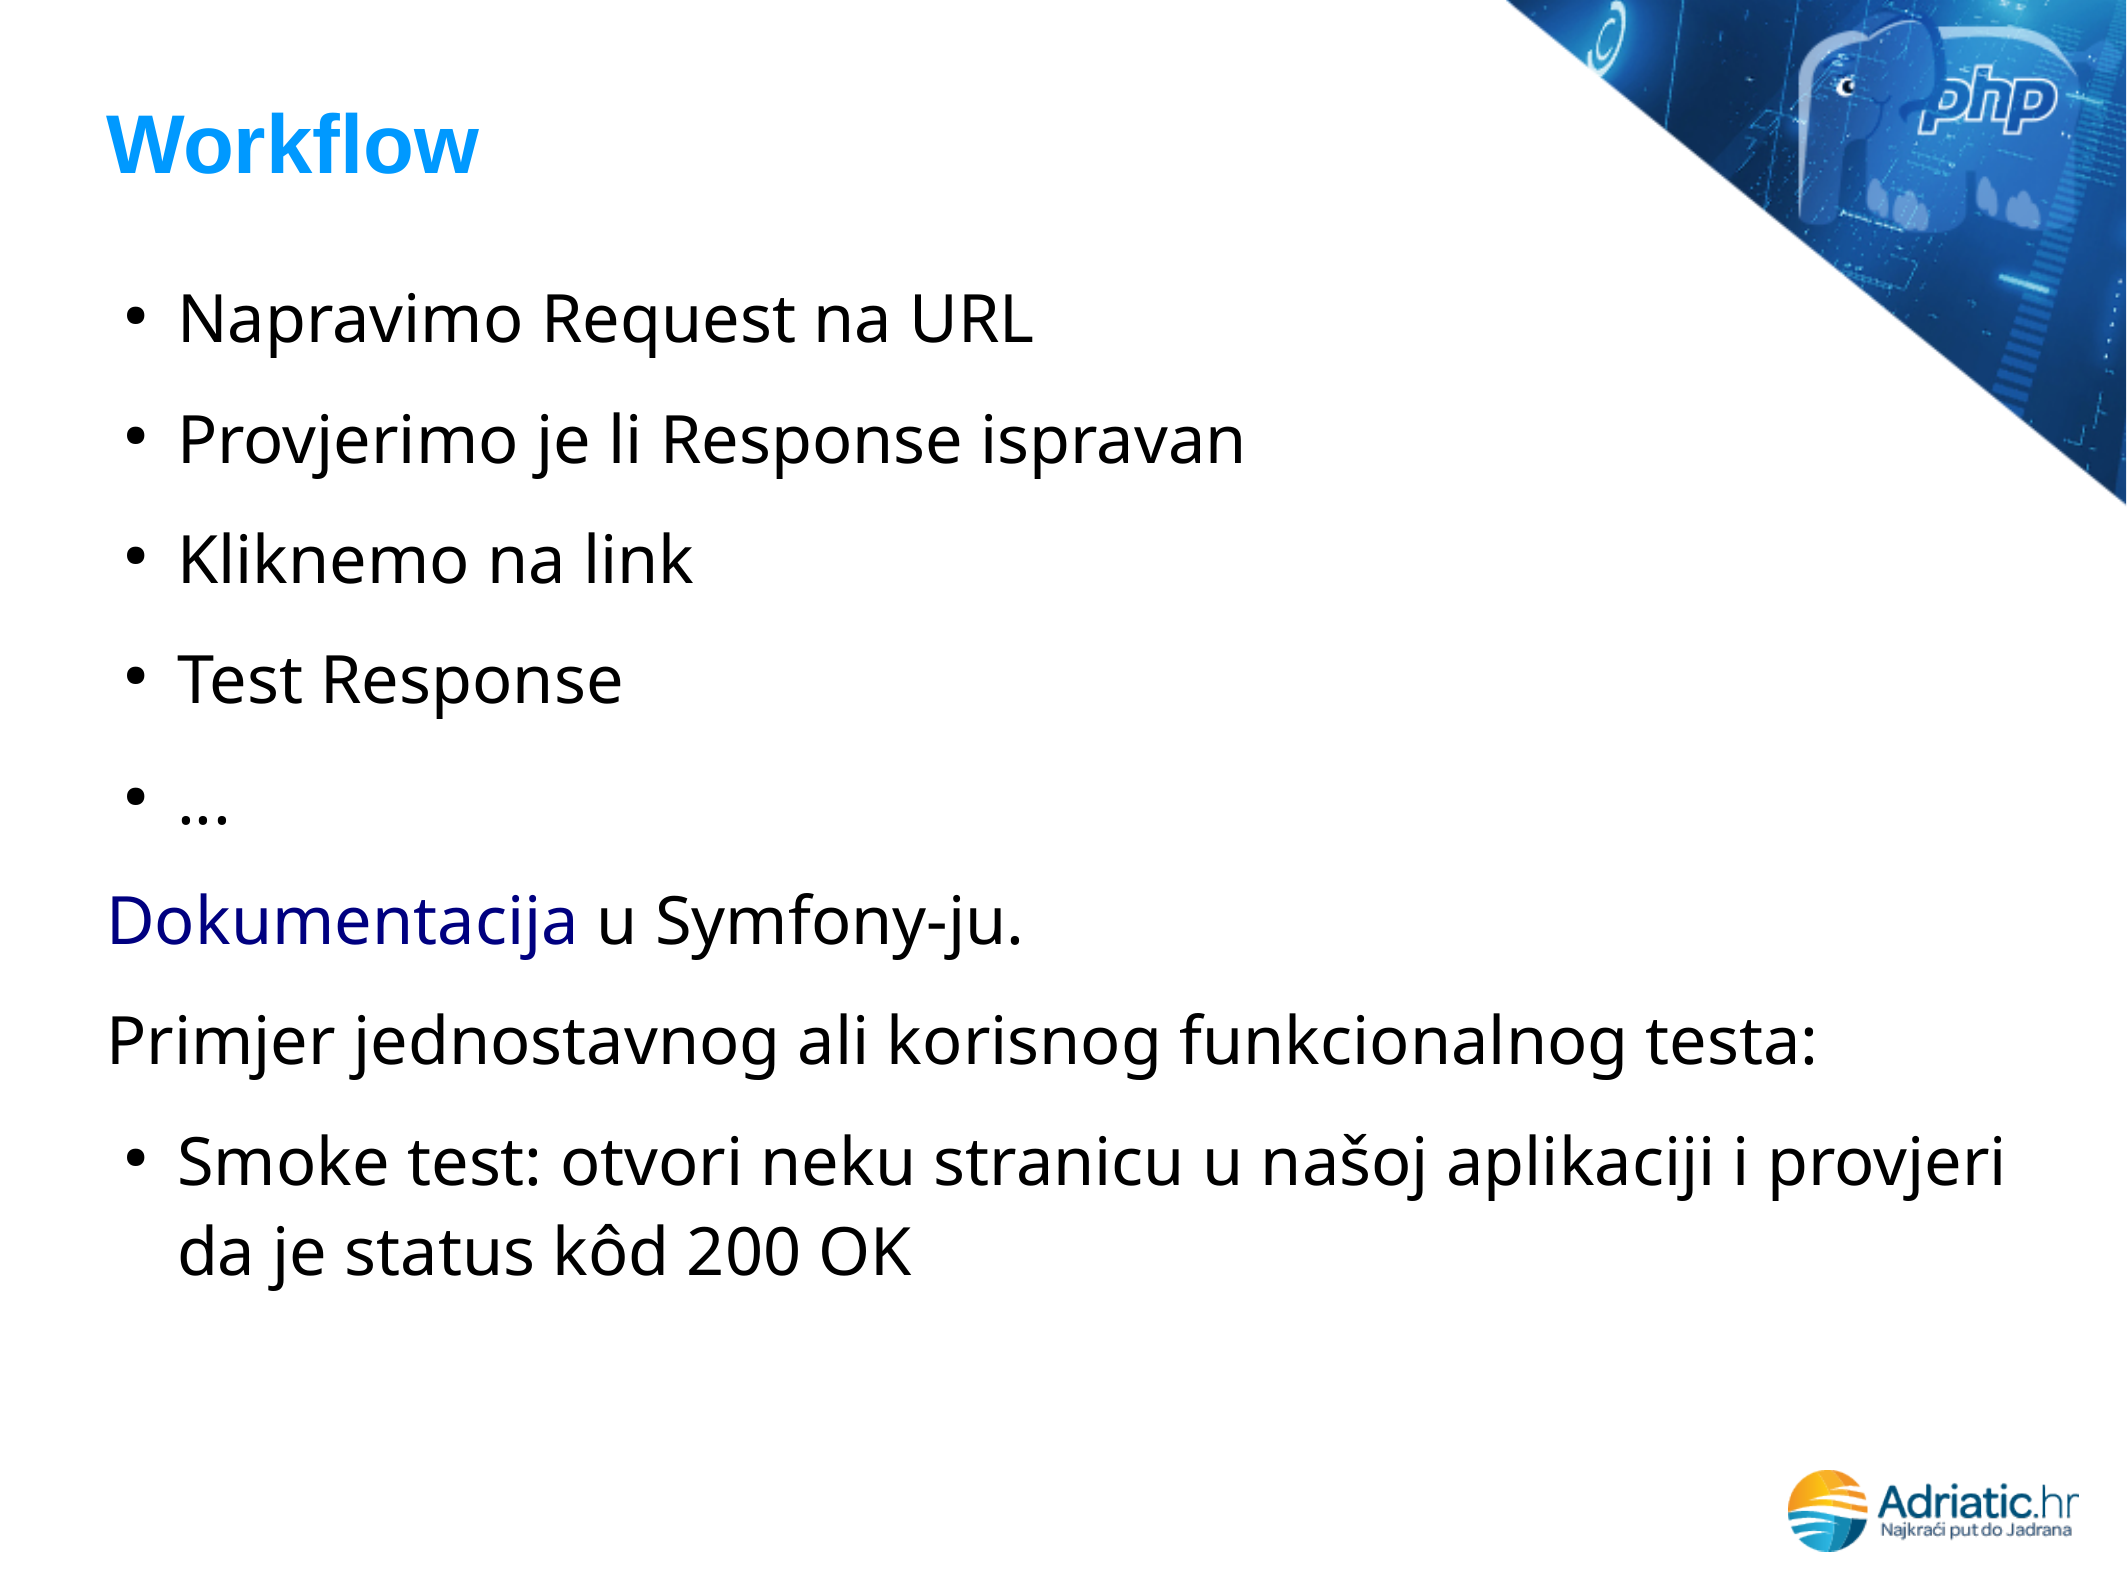

# Workflow
Napravimo Request na URL
Provjerimo je li Response ispravan
Kliknemo na link
Test Response
...
Dokumentacija u Symfony-ju.
Primjer jednostavnog ali korisnog funkcionalnog testa:
Smoke test: otvori neku stranicu u našoj aplikaciji i provjeri da je status kôd 200 OK